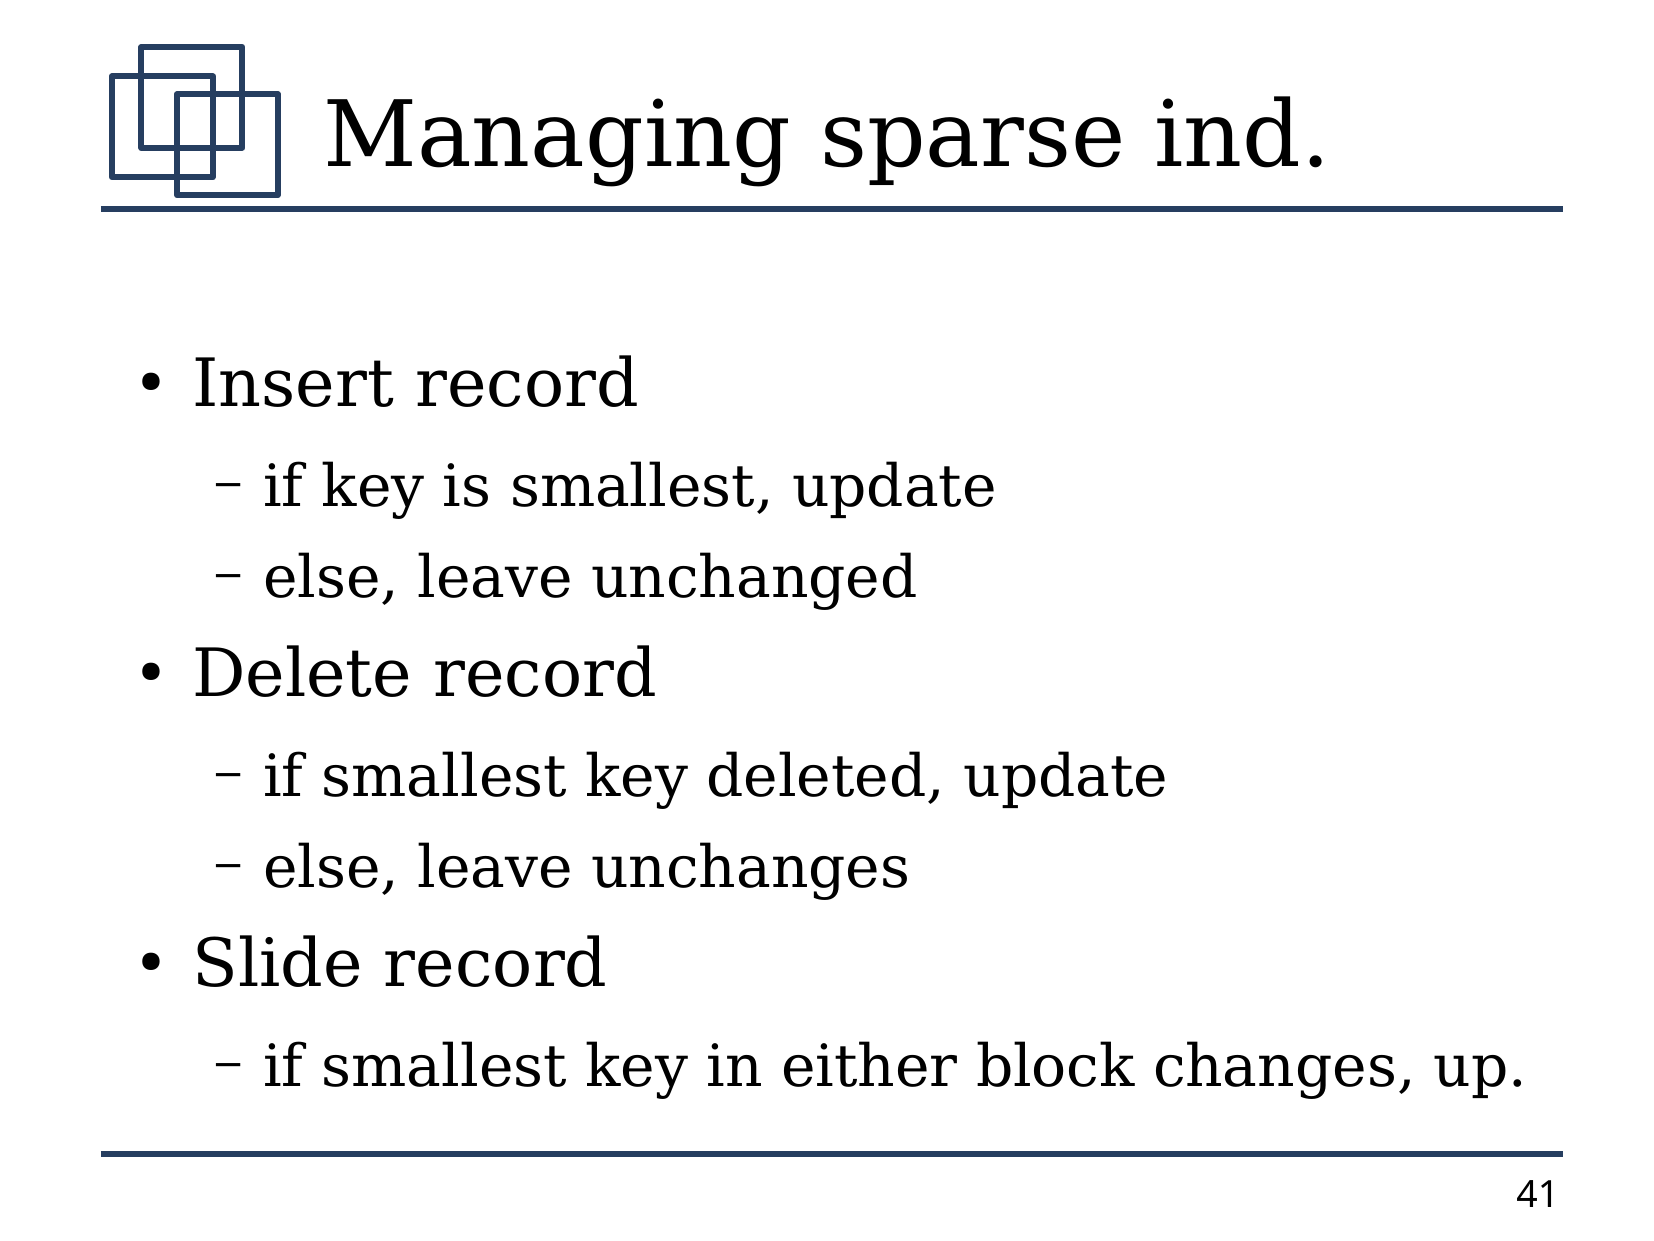

# Managing sparse ind.
Insert record
if key is smallest, update
else, leave unchanged
Delete record
if smallest key deleted, update
else, leave unchanges
Slide record
if smallest key in either block changes, up.